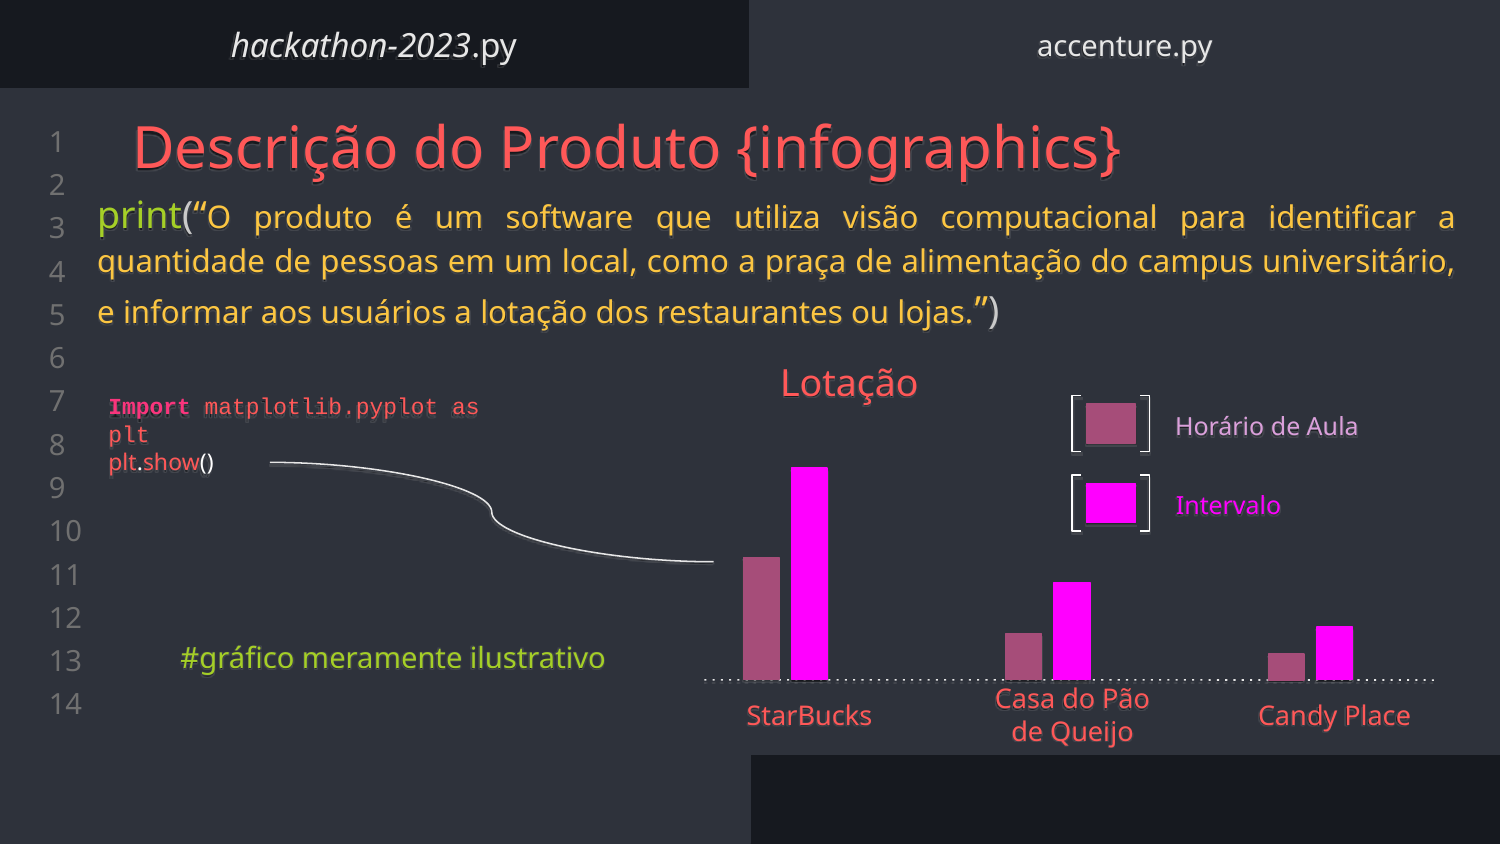

hackathon-2023.py
accenture.py
# Descrição do Produto {infographics}
print(“O produto é um software que utiliza visão computacional para identificar a quantidade de pessoas em um local, como a praça de alimentação do campus universitário, e informar aos usuários a lotação dos restaurantes ou lojas.”)
Lotação
Horário de Aula
Import matplotlib.pyplot as plt
plt.show()
Intervalo
#gráfico meramente ilustrativo
StarBucks
Casa do Pão de Queijo
Candy Place